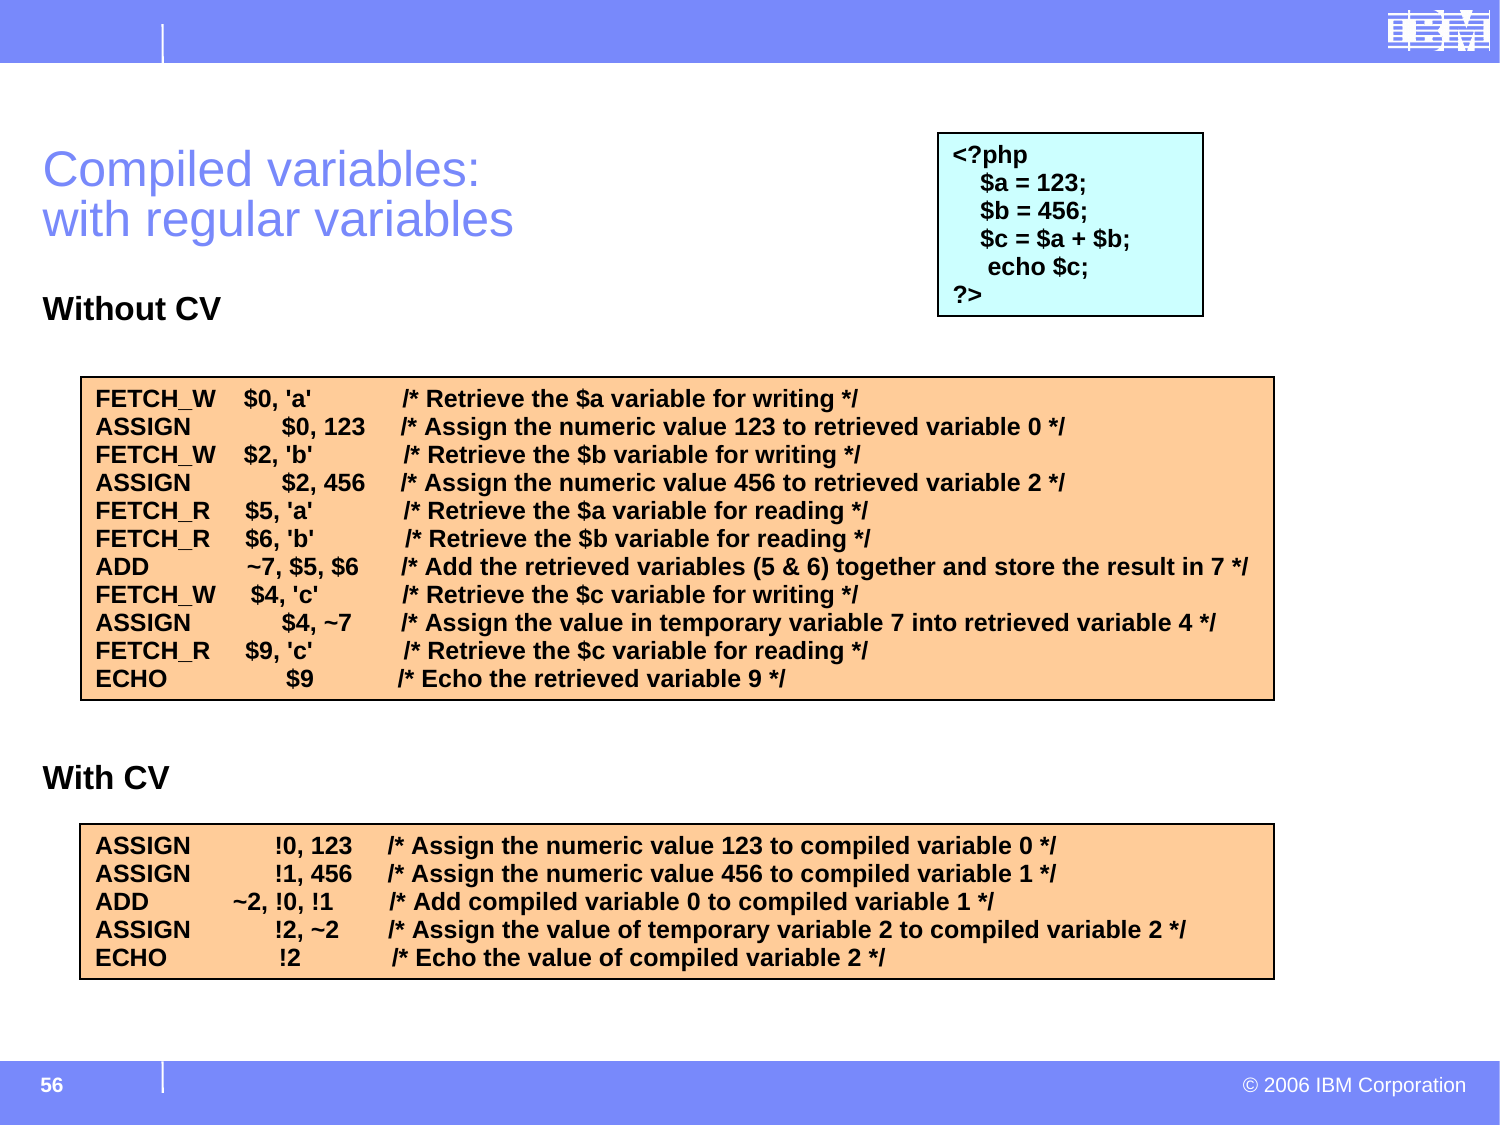

Compiled variables:
with regular variables
<?php
 $a = 123;
 $b = 456;
 $c = $a + $b;
 echo $c;
?>
Without CV
FETCH_W $0, 'a' /* Retrieve the $a variable for writing */
ASSIGN $0, 123 /* Assign the numeric value 123 to retrieved variable 0 */
FETCH_W $2, 'b' /* Retrieve the $b variable for writing */
ASSIGN $2, 456 /* Assign the numeric value 456 to retrieved variable 2 */
FETCH_R $5, 'a' /* Retrieve the $a variable for reading */
FETCH_R $6, 'b' /* Retrieve the $b variable for reading */
ADD ~7, $5, $6 /* Add the retrieved variables (5 & 6) together and store the result in 7 */
FETCH_W $4, 'c' /* Retrieve the $c variable for writing */
ASSIGN $4, ~7 /* Assign the value in temporary variable 7 into retrieved variable 4 */
FETCH_R $9, 'c' /* Retrieve the $c variable for reading */
ECHO $9 /* Echo the retrieved variable 9 */
With CV
ASSIGN !0, 123 /* Assign the numeric value 123 to compiled variable 0 */
ASSIGN !1, 456 /* Assign the numeric value 456 to compiled variable 1 */
ADD ~2, !0, !1 /* Add compiled variable 0 to compiled variable 1 */
ASSIGN !2, ~2 /* Assign the value of temporary variable 2 to compiled variable 2 */
ECHO !2 /* Echo the value of compiled variable 2 */
56